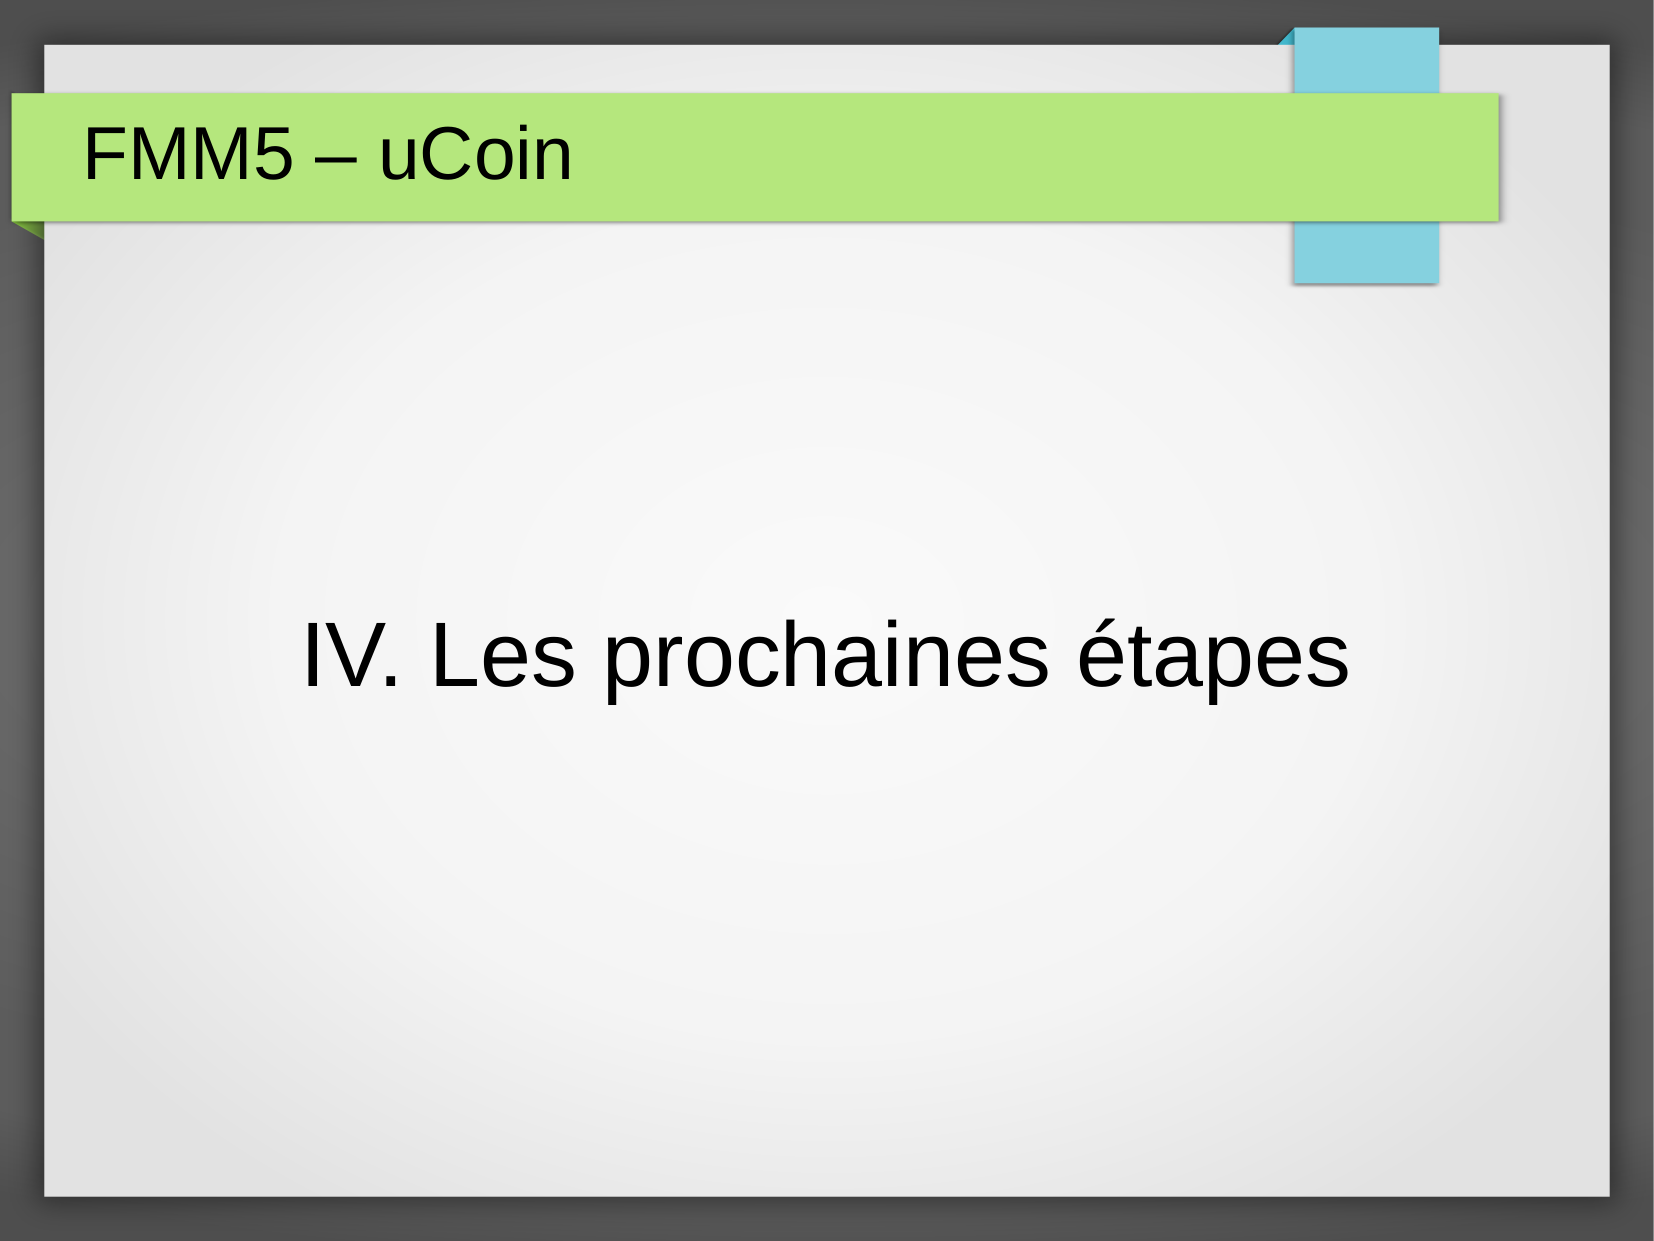

# FMM5 – uCoin
IV. Les prochaines étapes